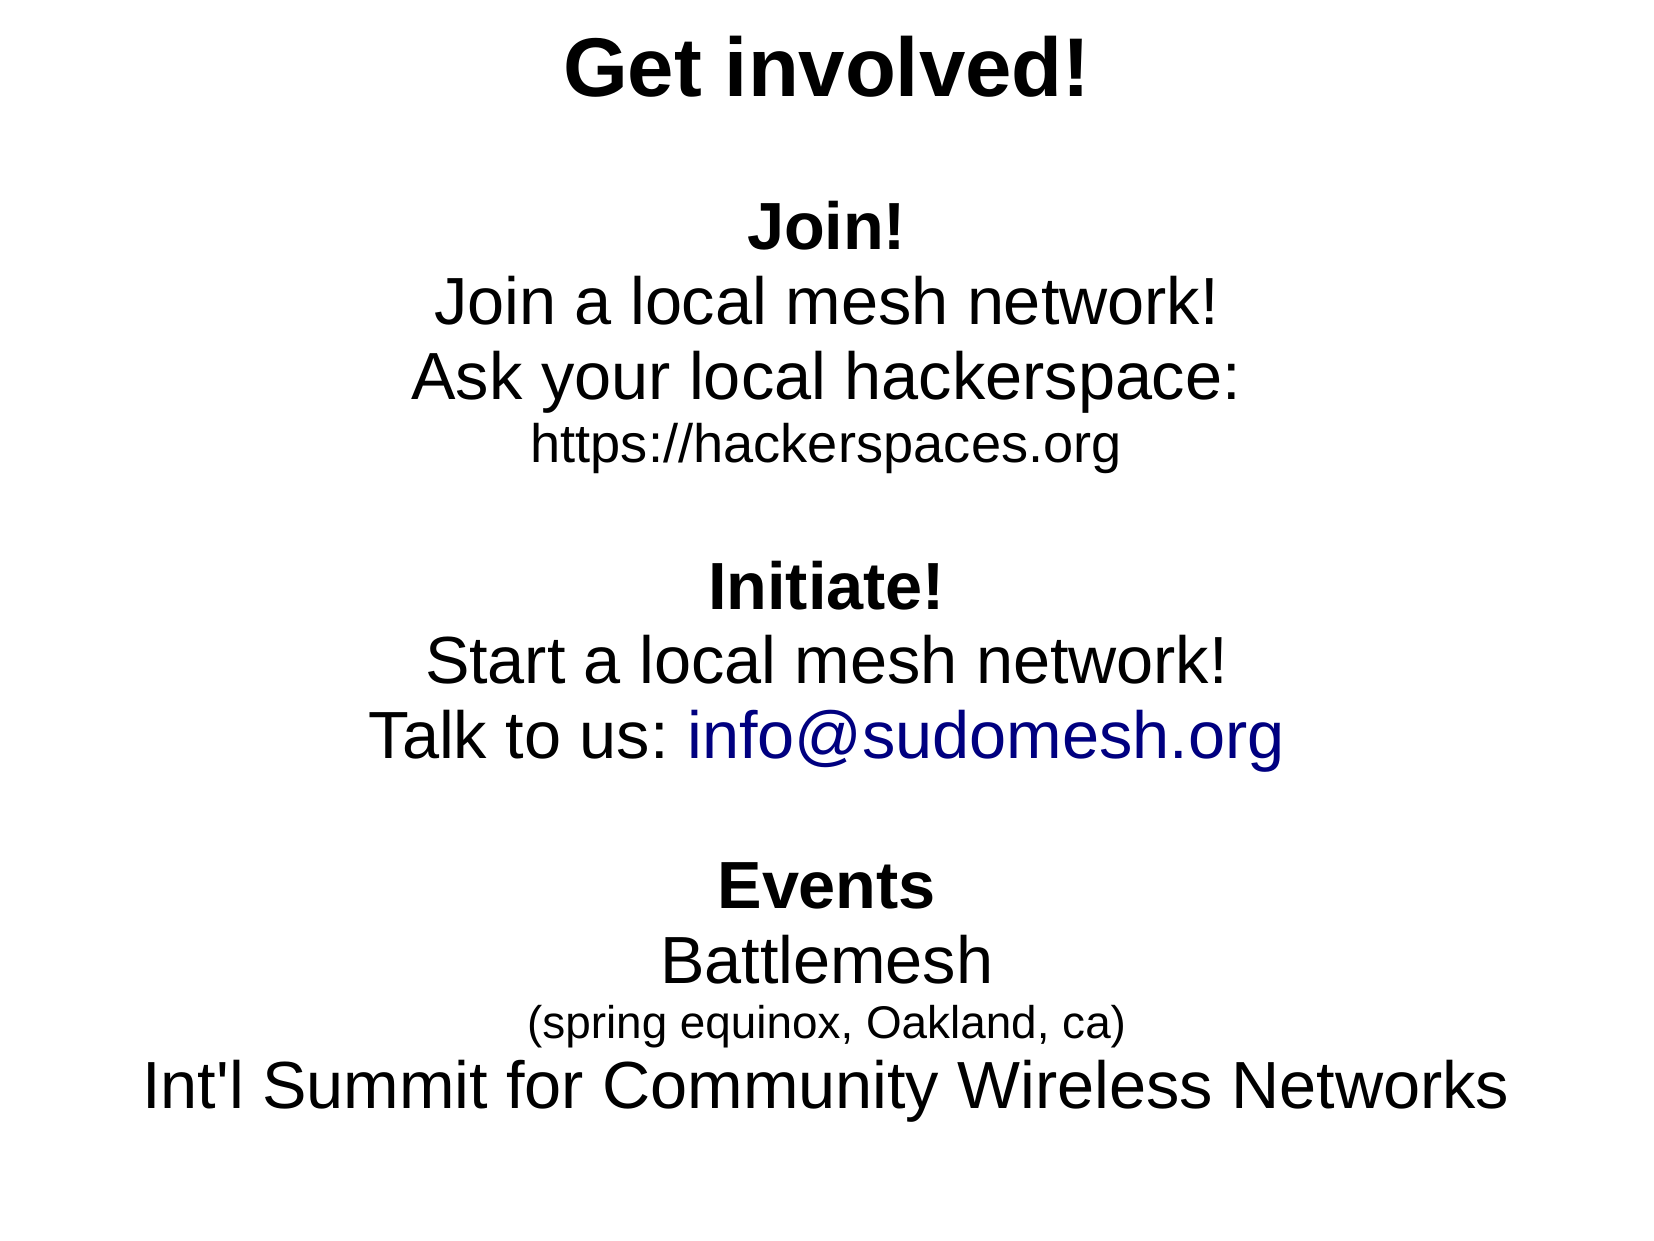

# Get involved!
Join!
Join a local mesh network!
Ask your local hackerspace:
https://hackerspaces.org
Initiate!
Start a local mesh network!
Talk to us: info@sudomesh.org
Events
Battlemesh
(spring equinox, Oakland, ca)
Int'l Summit for Community Wireless Networks